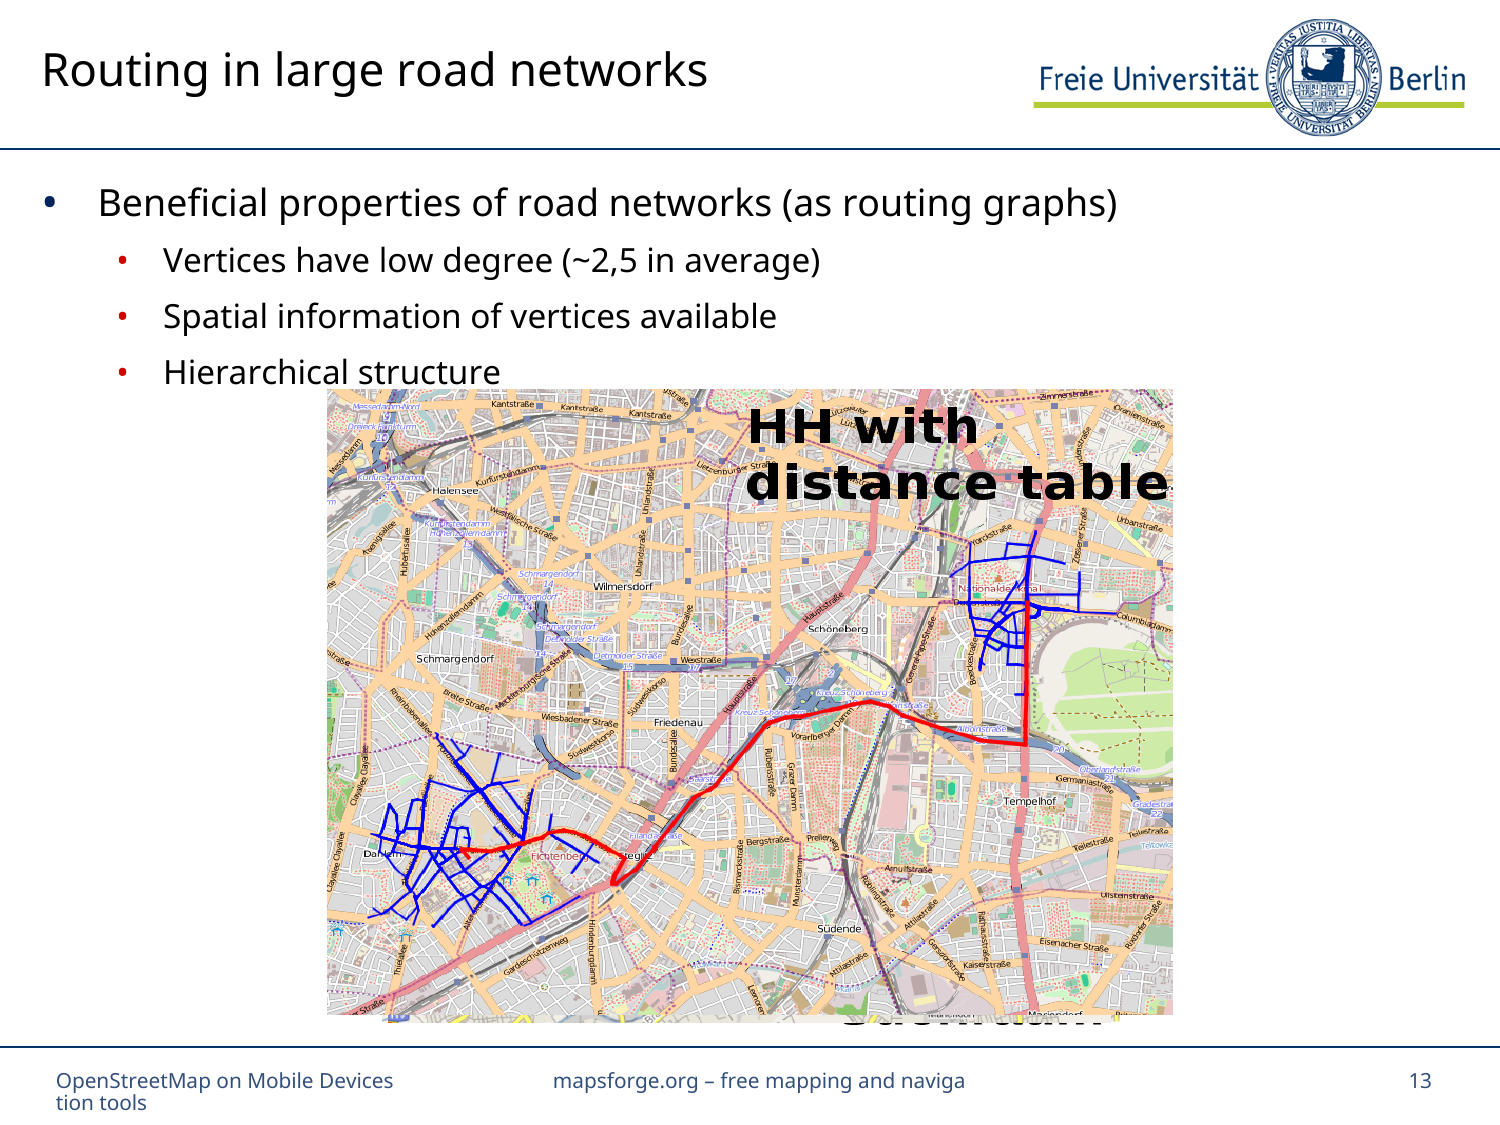

# Routing in large road networks
Beneficial properties of road networks (as routing graphs)
Vertices have low degree (~2,5 in average)
Spatial information of vertices available
Hierarchical structure
v
OpenStreetMap on Mobile Devices mapsforge.org – free mapping and navigation tools
13